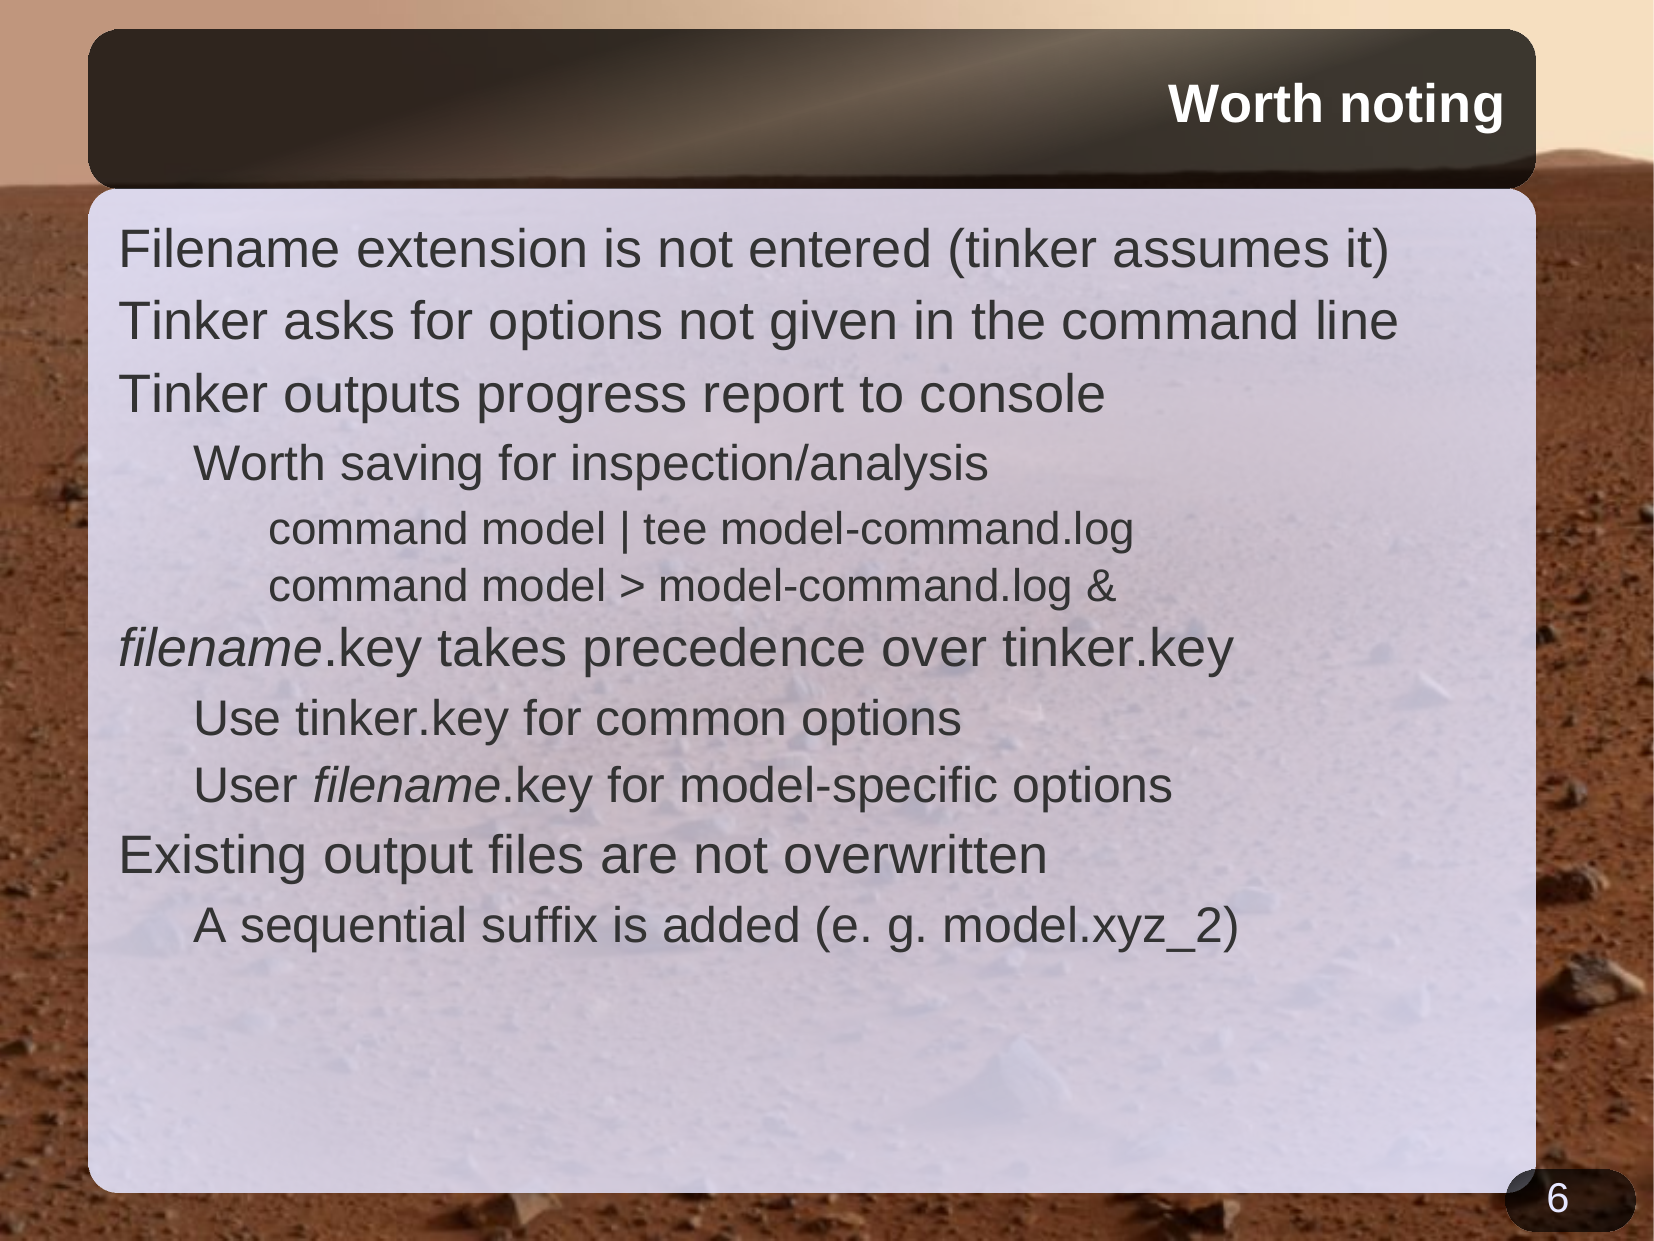

# Worth noting
Filename extension is not entered (tinker assumes it)
Tinker asks for options not given in the command line
Tinker outputs progress report to console
Worth saving for inspection/analysis
command model | tee model-command.log
command model > model-command.log &
filename.key takes precedence over tinker.key
Use tinker.key for common options
User filename.key for model-specific options
Existing output files are not overwritten
A sequential suffix is added (e. g. model.xyz_2)